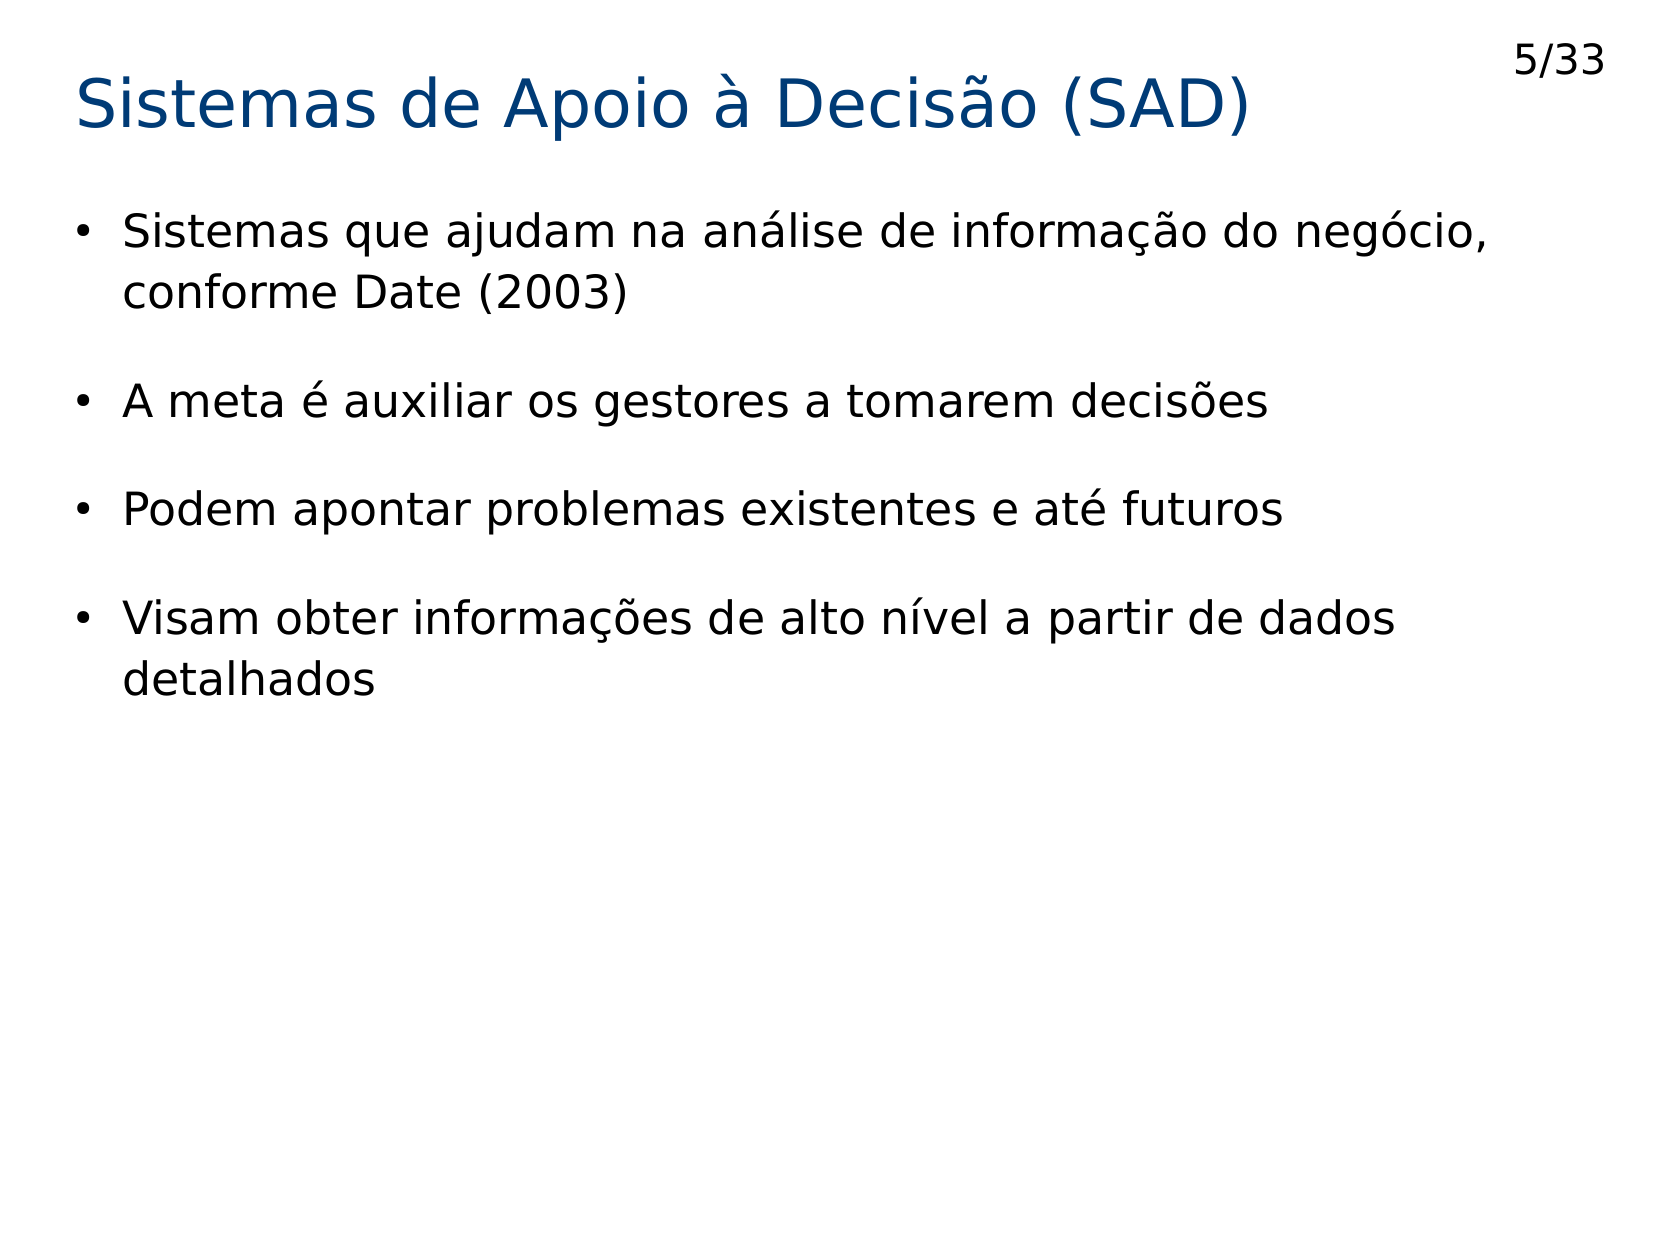

# Sistemas de Apoio à Decisão (SAD)
5
Sistemas que ajudam na análise de informação do negócio, conforme Date (2003)
A meta é auxiliar os gestores a tomarem decisões
Podem apontar problemas existentes e até futuros
Visam obter informações de alto nível a partir de dados detalhados